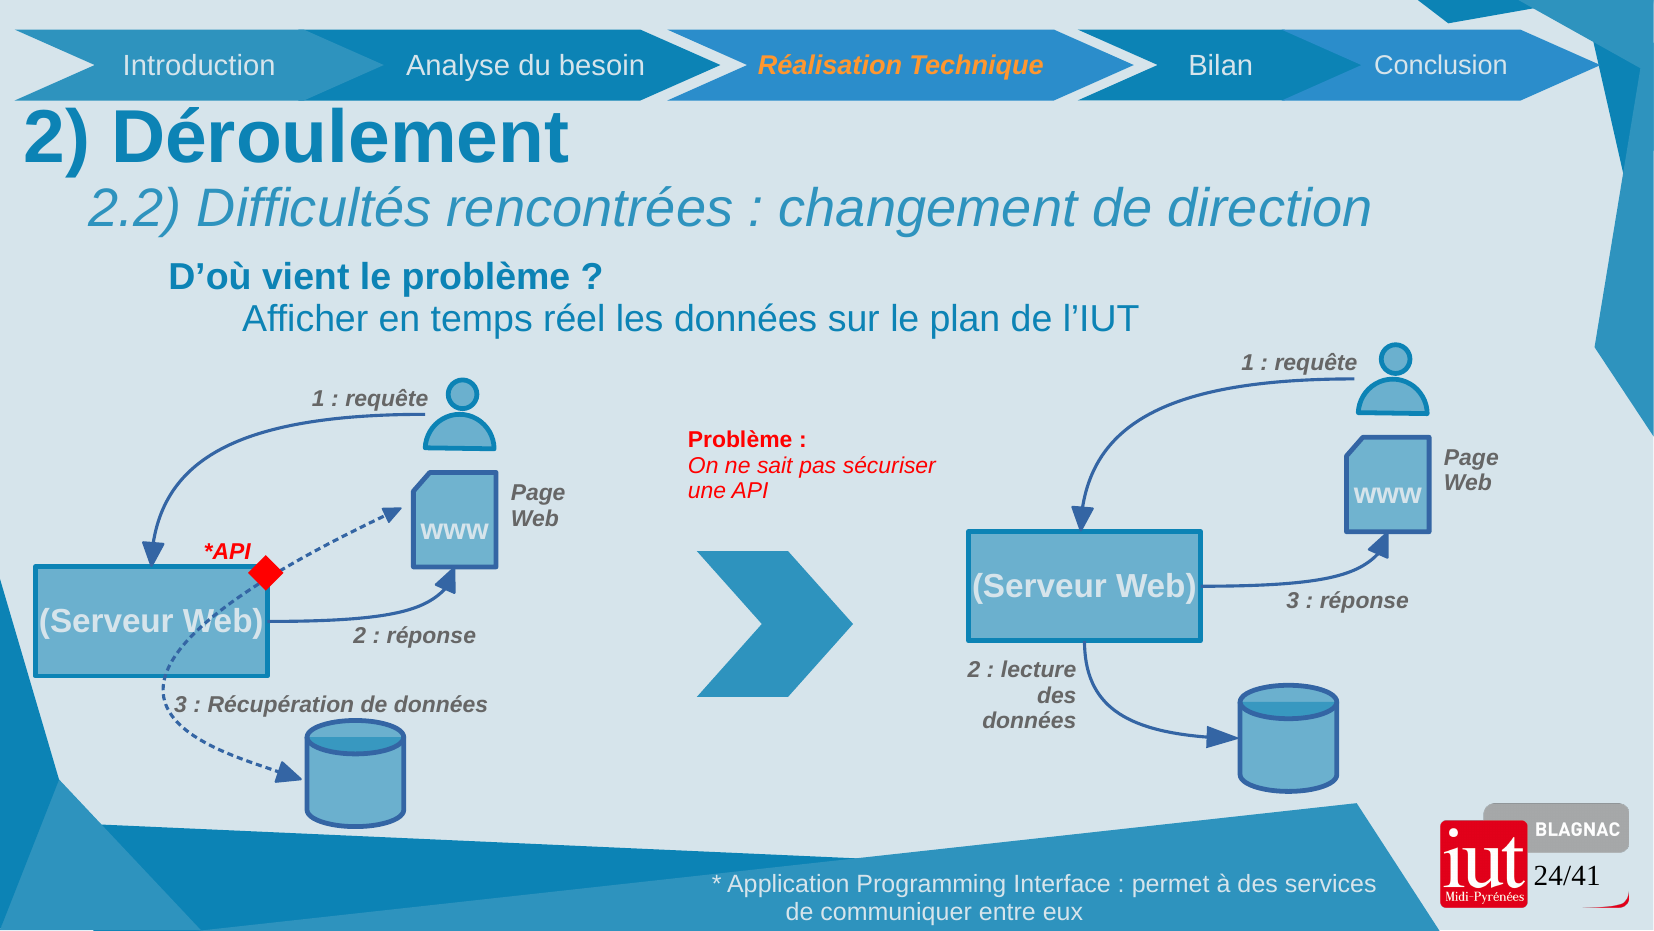

Sécurité du site
Solution : AJAX Insertion à la génération des pages
Bilan
Introduction
 Analyse du besoin
Réalisation Technique
Conclusion
# 2) Déroulement
2.2) Difficultés rencontrées : changement de direction
D’où vient le problème ?
	Afficher en temps réel les données sur le plan de l’IUT
1 : requête
(Serveur Web)
1 : requête
Problème :
On ne sait pas sécuriser une API
www
Page Web
3 : réponse
www
Page Web
2 : réponse
3 : Récupération de données
*API
(Serveur Web)
2 : lecture des données
24
* Application Programming Interface : permet à des services
	de communiquer entre eux